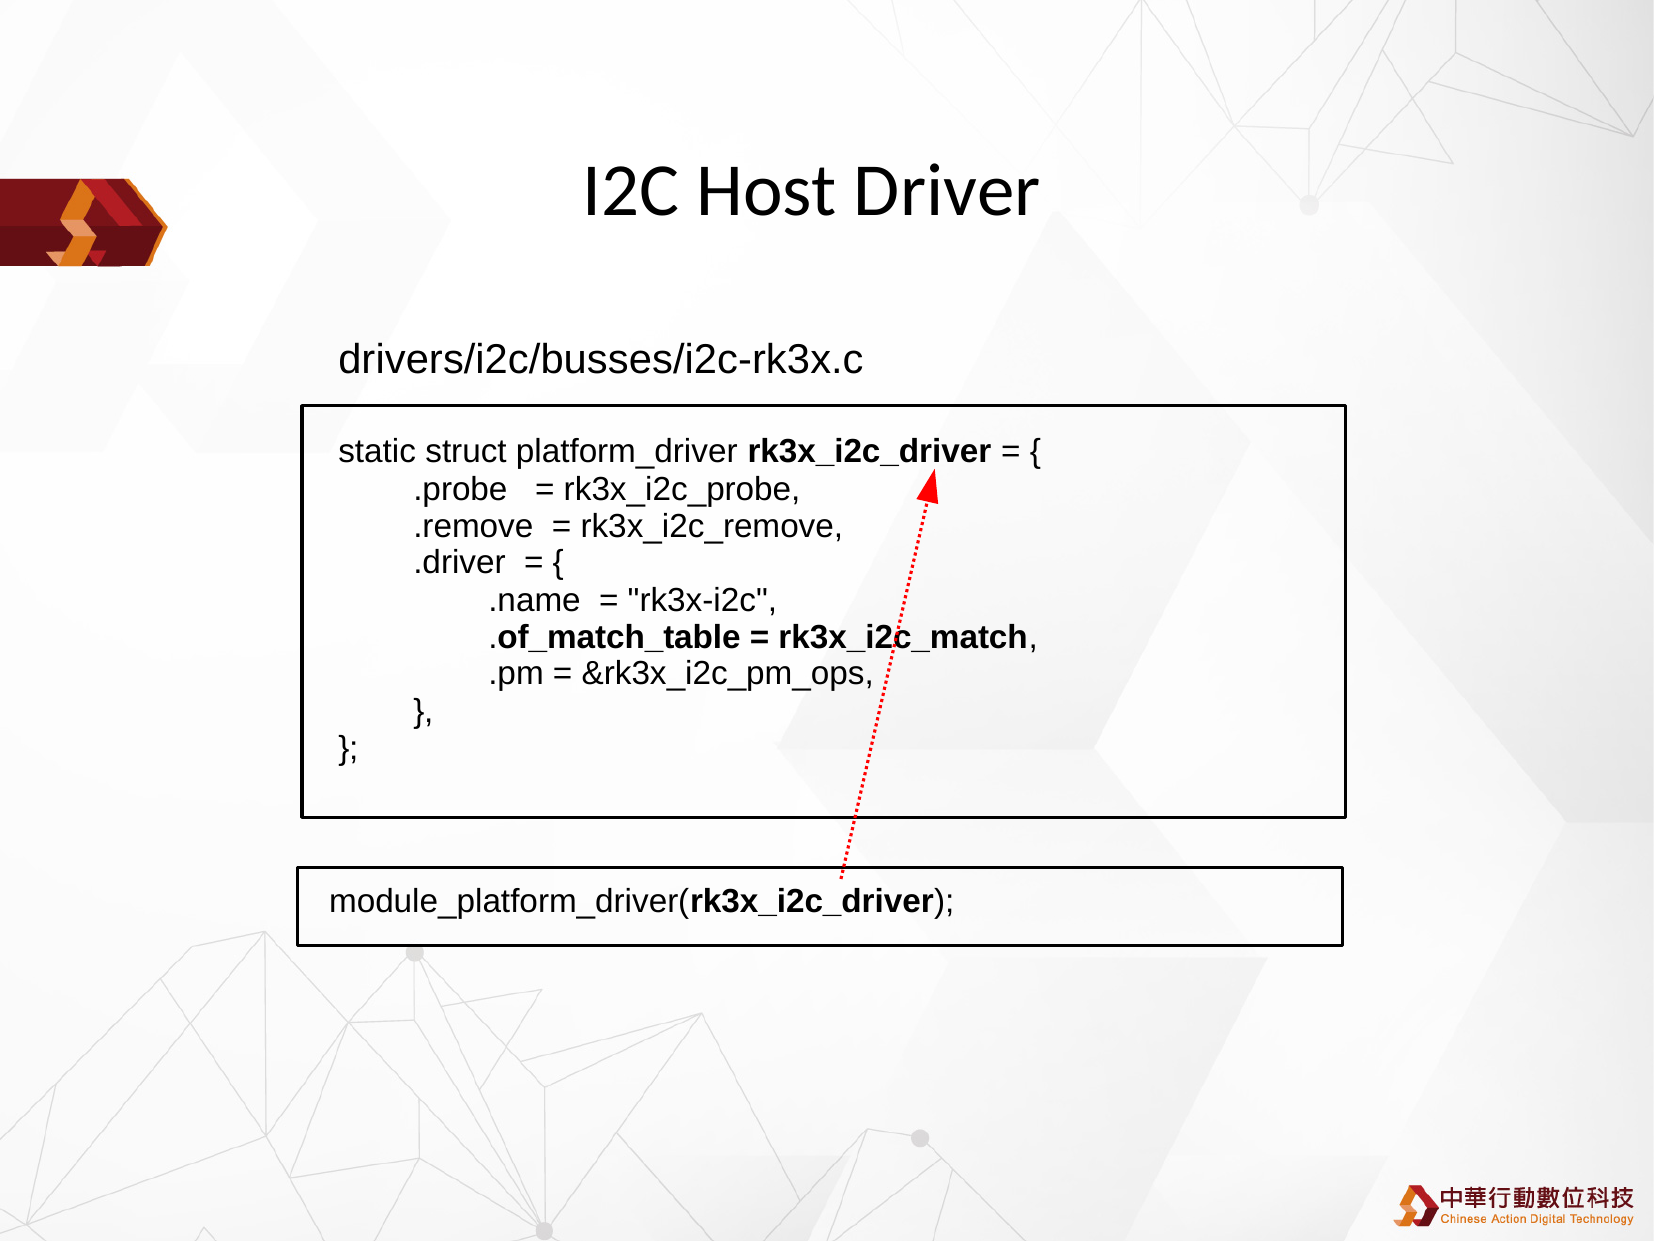

# I2C Host Driver
drivers/i2c/busses/i2c-rk3x.c
static struct platform_driver rk3x_i2c_driver = {
	.probe = rk3x_i2c_probe,
	.remove = rk3x_i2c_remove,
	.driver = {
		.name = "rk3x-i2c",
		.of_match_table = rk3x_i2c_match,
		.pm = &rk3x_i2c_pm_ops,
	},
};
module_platform_driver(rk3x_i2c_driver);